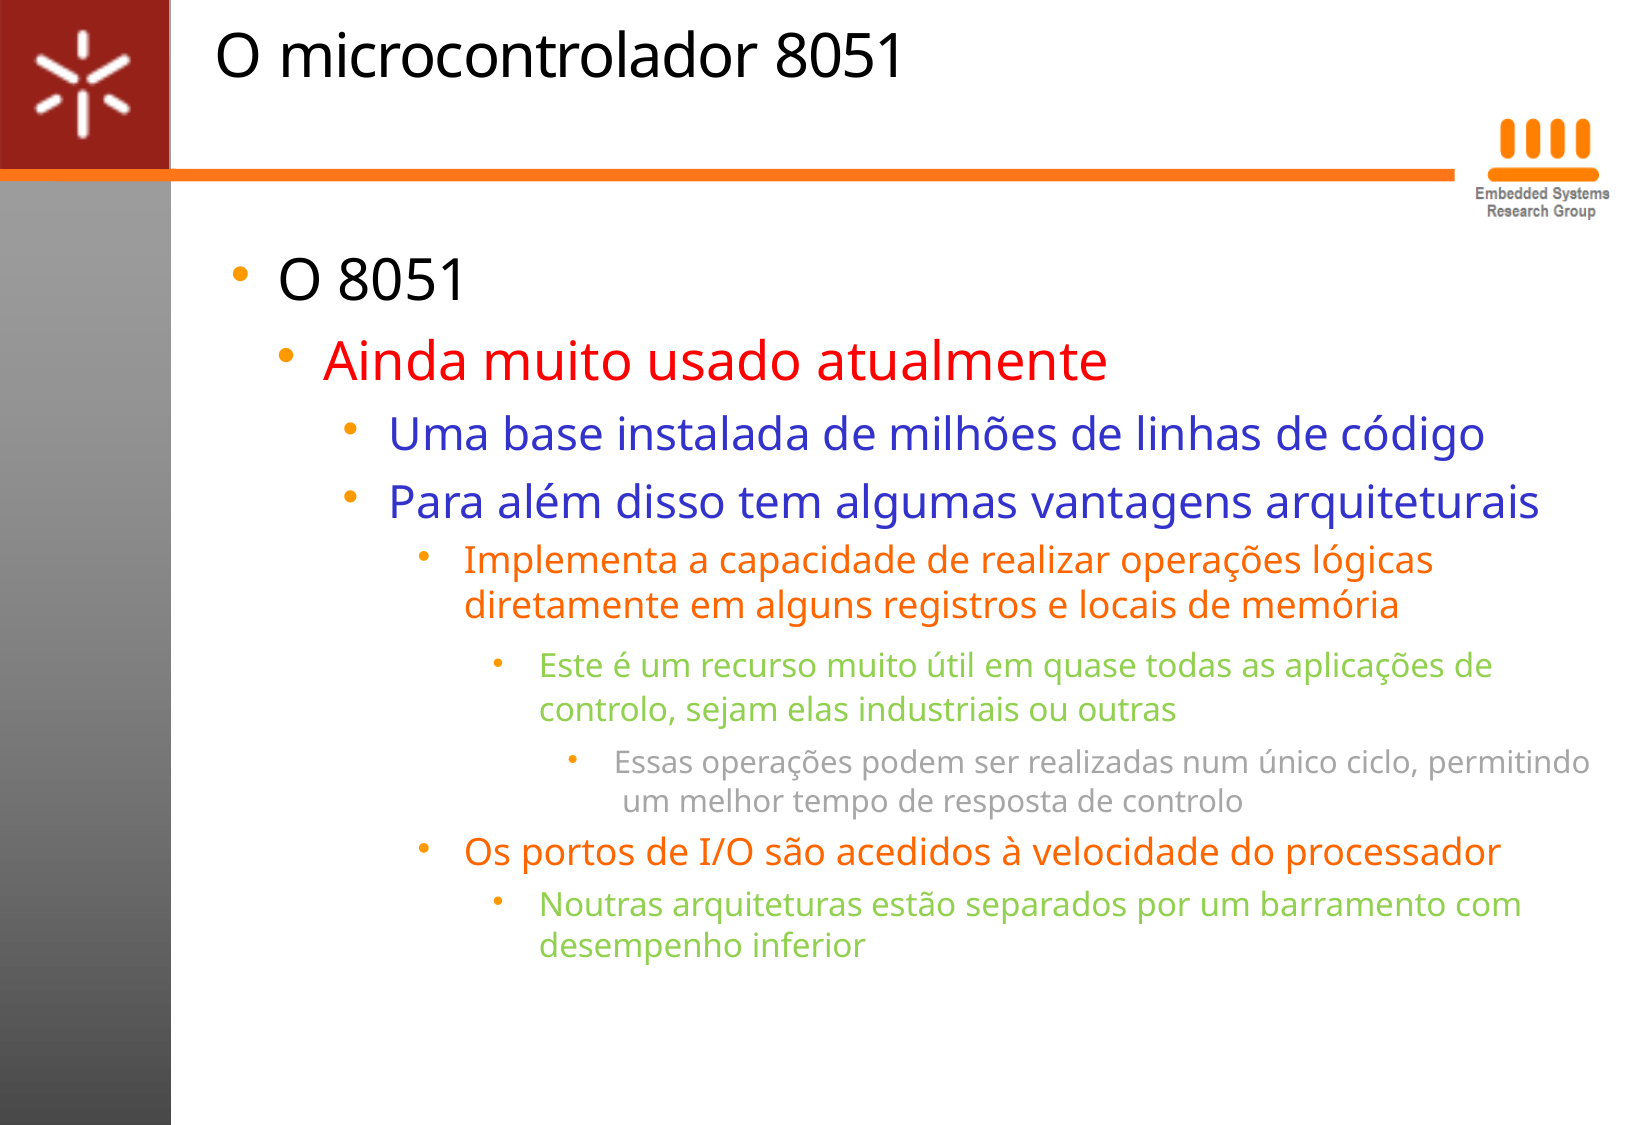

# O microcontrolador 8051
O 8051
Ainda muito usado atualmente
Uma base instalada de milhões de linhas de código
Para além disso tem algumas vantagens arquiteturais
Implementa a capacidade de realizar operações lógicas diretamente em alguns registros e locais de memória
Este é um recurso muito útil em quase todas as aplicações de controlo, sejam elas industriais ou outras
Essas operações podem ser realizadas num único ciclo, permitindo um melhor tempo de resposta de controlo
Os portos de I/O são acedidos à velocidade do processador
Noutras arquiteturas estão separados por um barramento com desempenho inferior